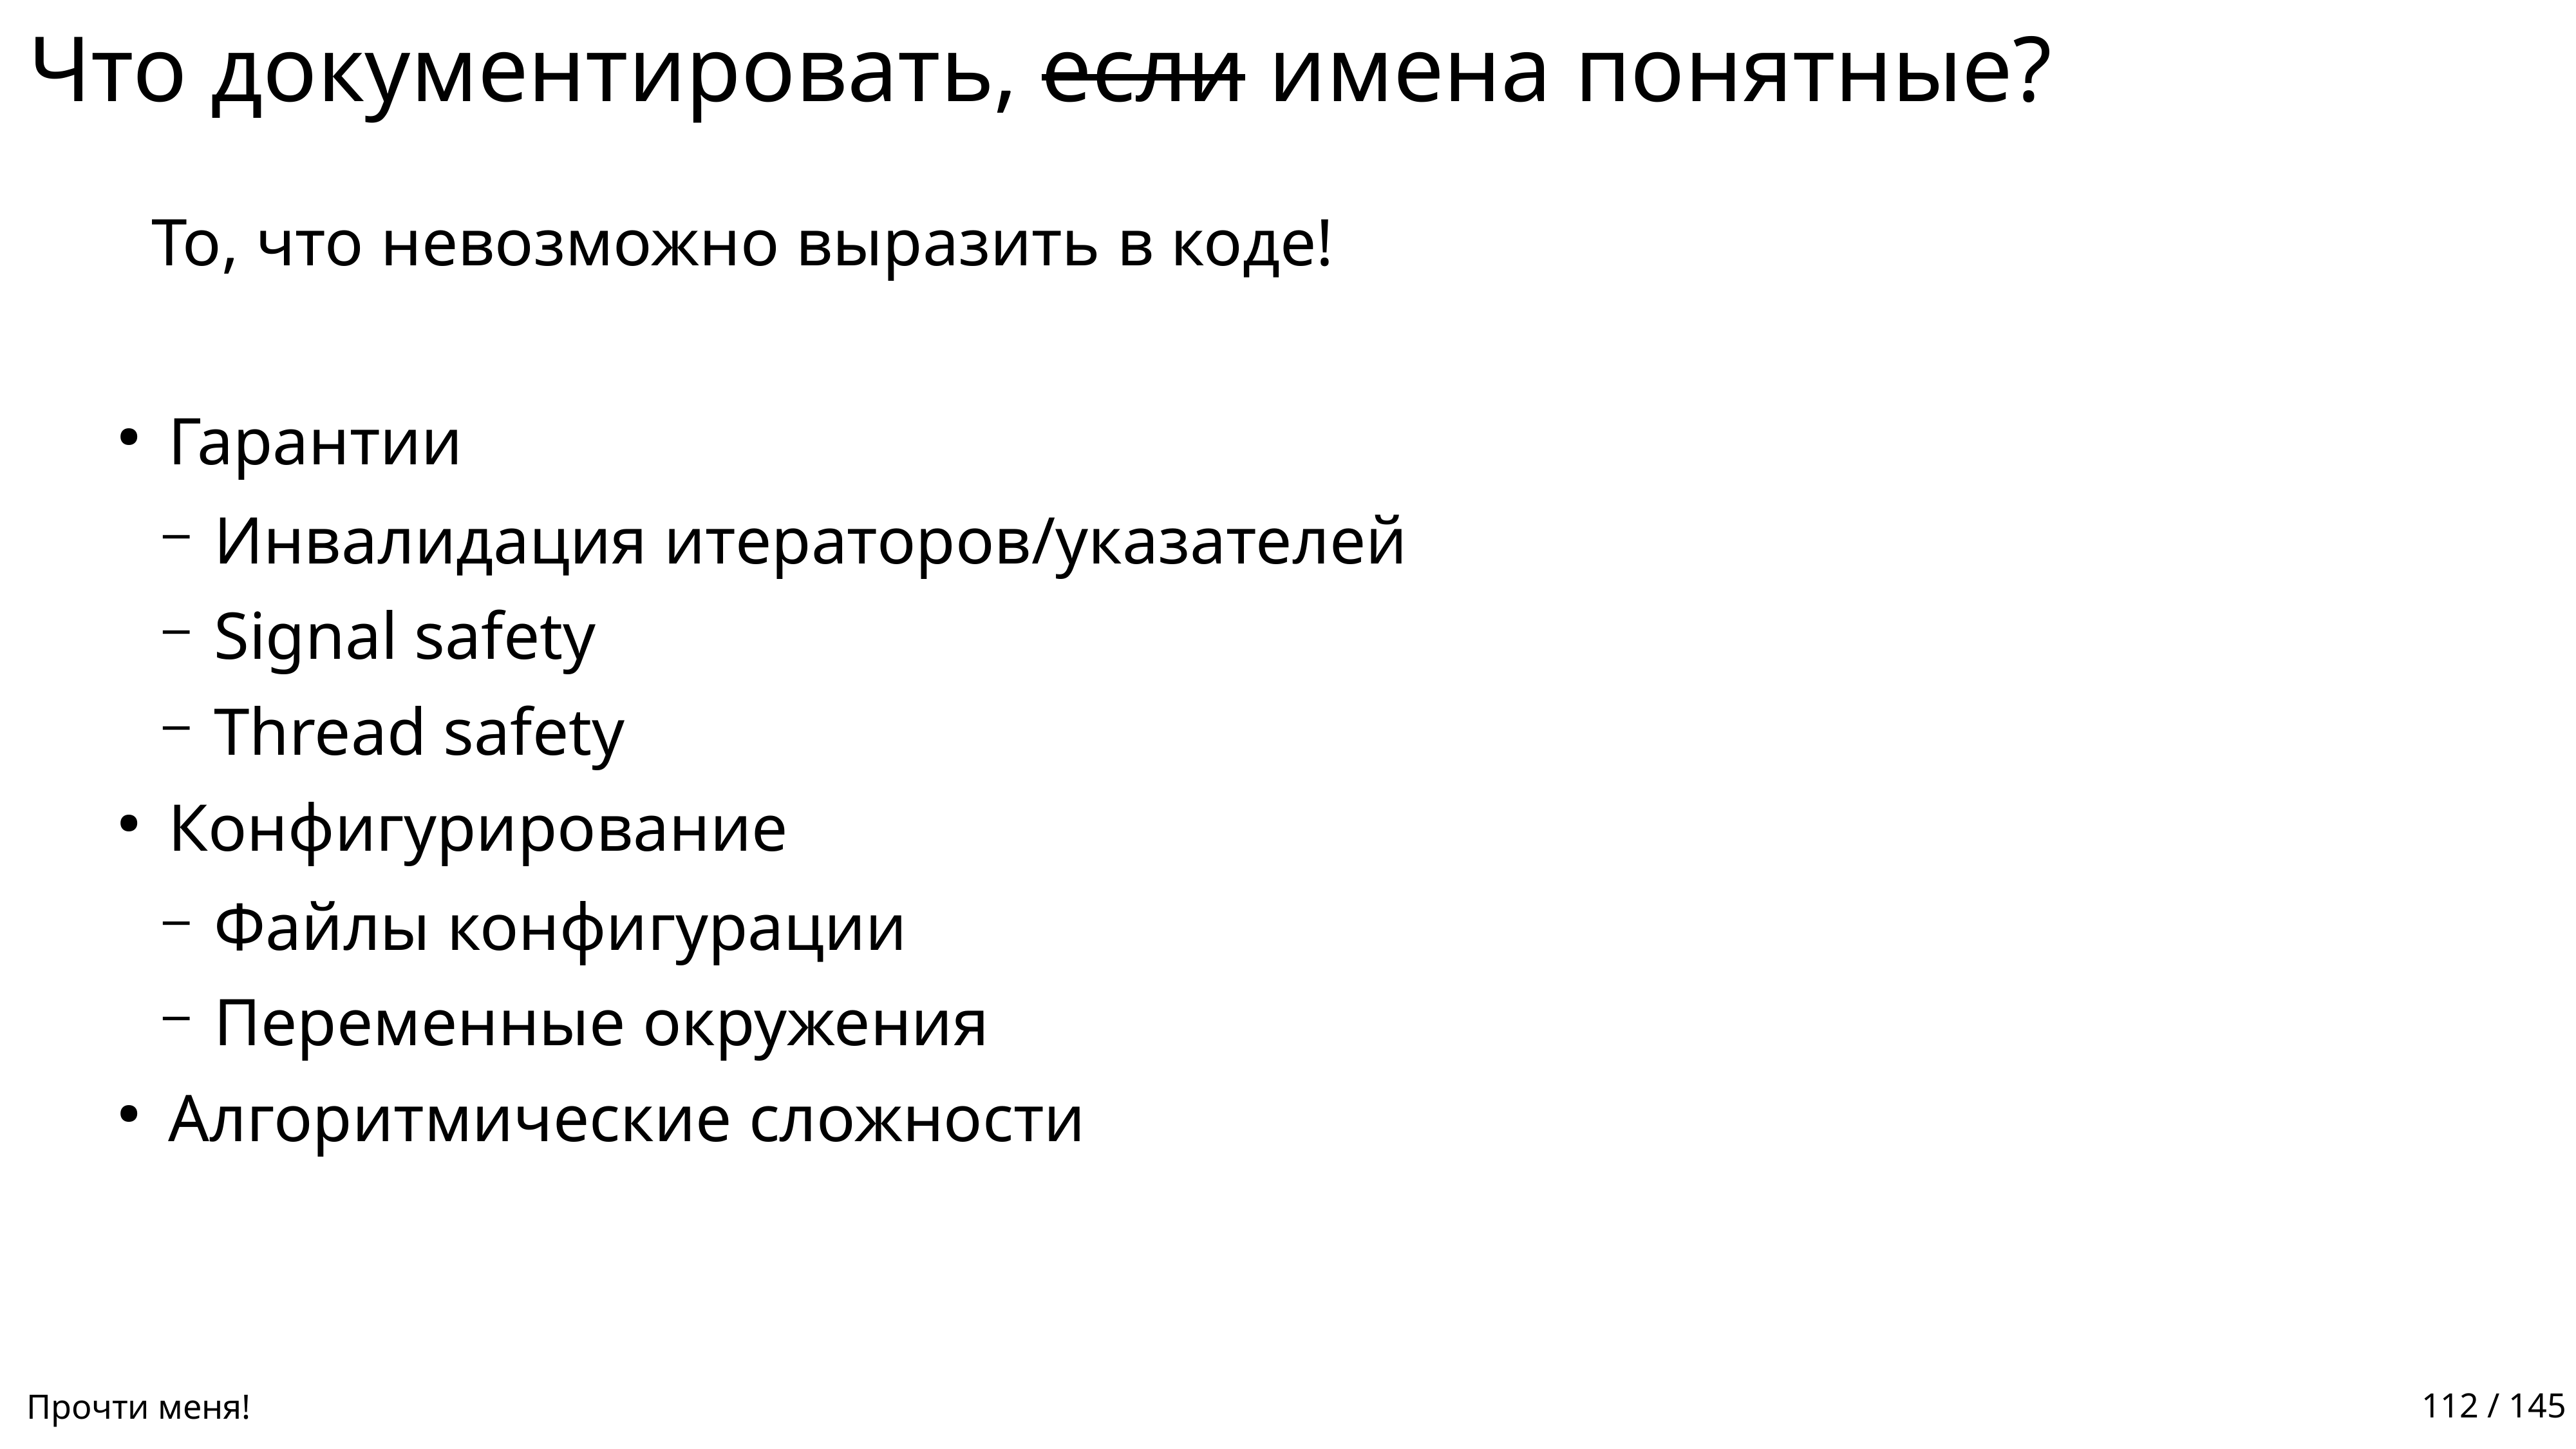

Что документировать, если имена понятные?
# То, что невозможно выразить в коде!
 Гарантии
 Инвалидация итераторов/указателей
 Signal safety
 Thread safety
 Конфигурирование
 Файлы конфигурации
 Переменные окружения
 Алгоритмические сложности
Прочти меня!